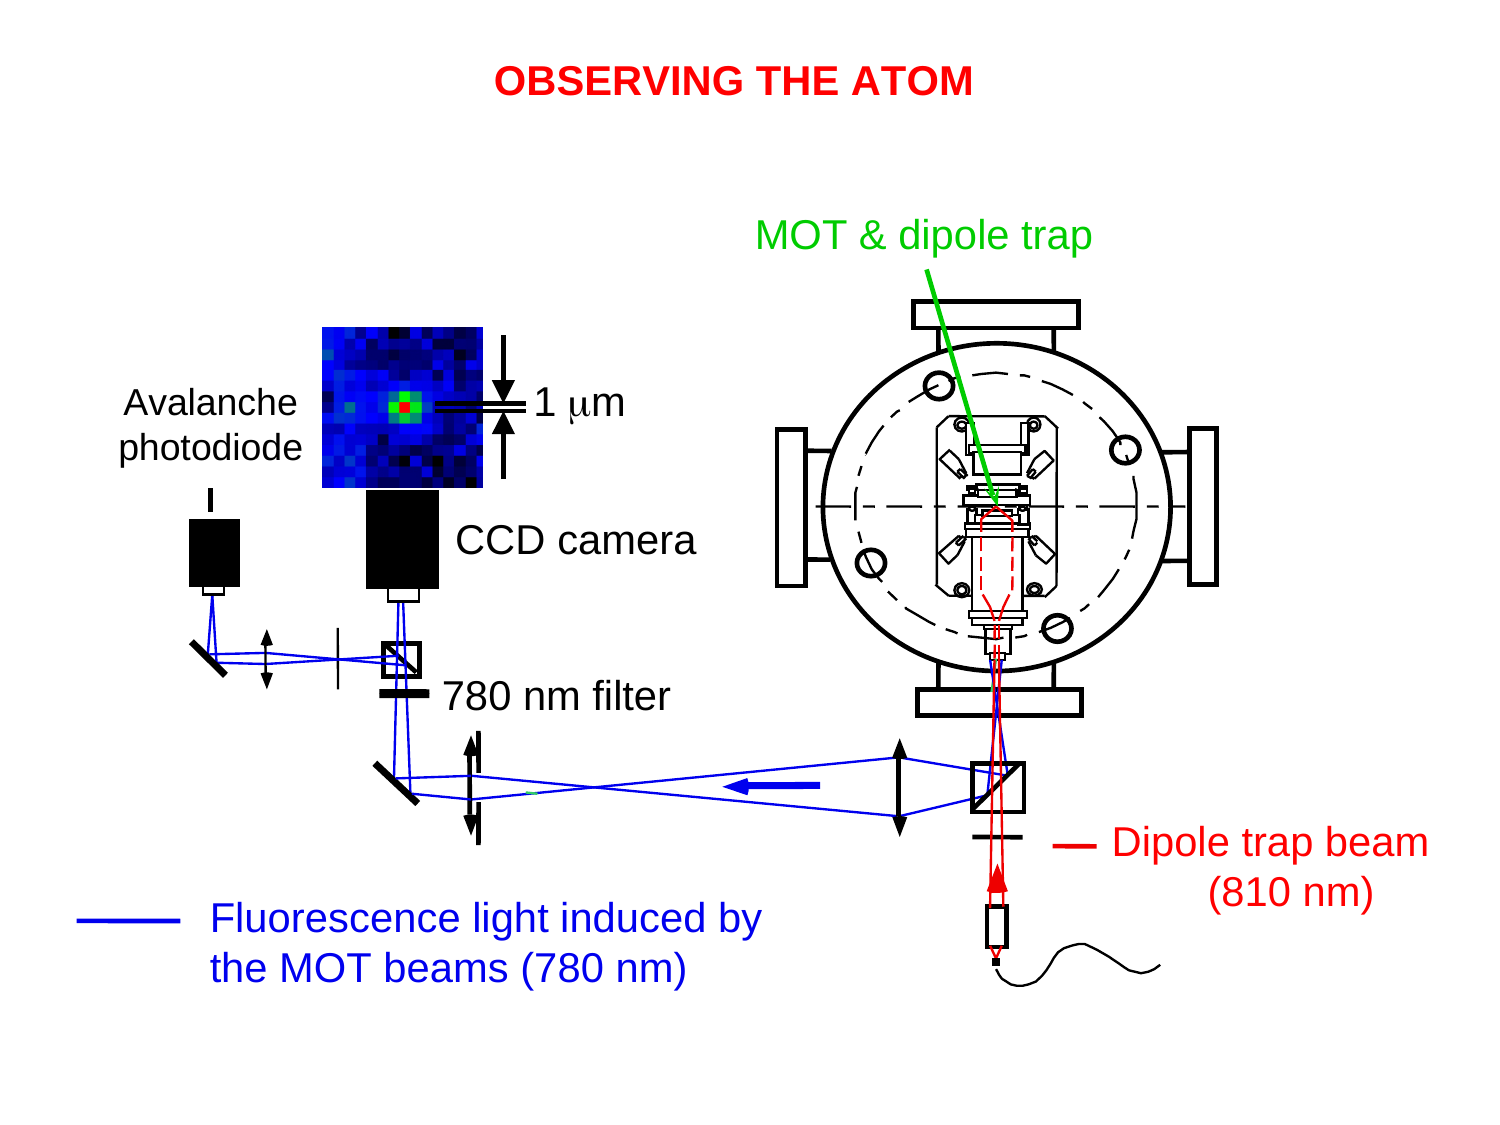

OBSERVING THE ATOM
MOT & dipole trap
1 m
Avalanche
photodiode
CCD camera
780 nm filter
Dipole trap beam
(810 nm)
Fluorescence light induced by
the MOT beams (780 nm)